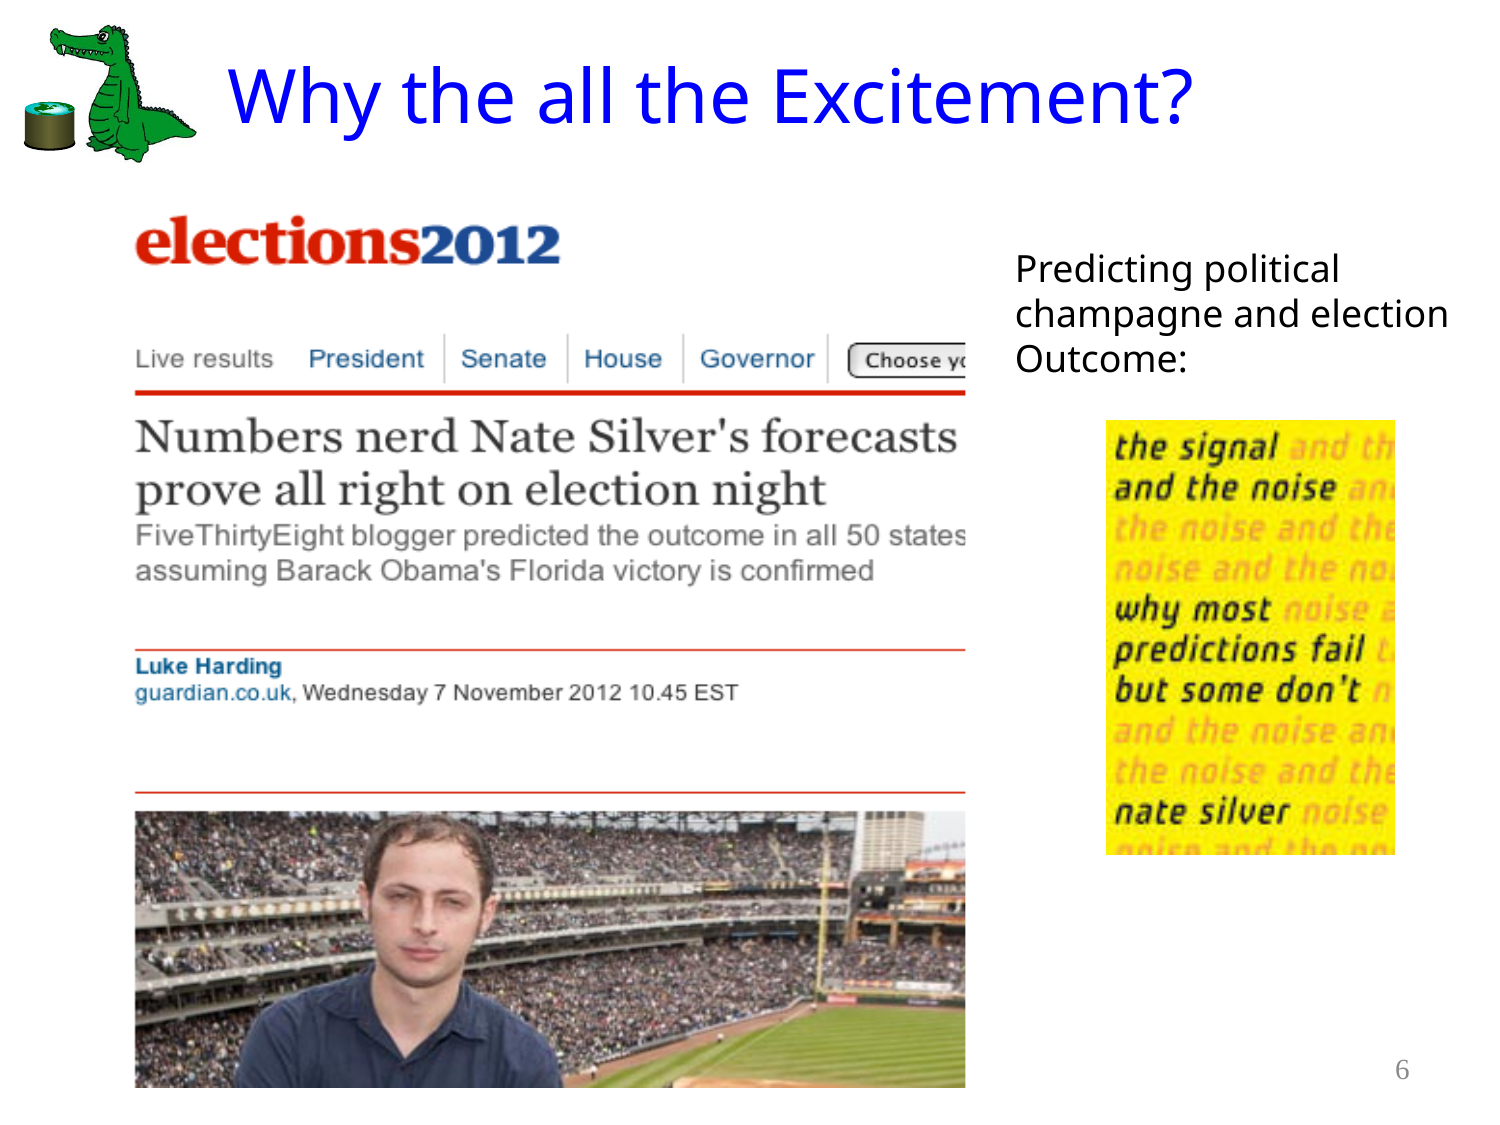

# Why the all the Excitement?
Predicting political
champagne and election
Outcome: